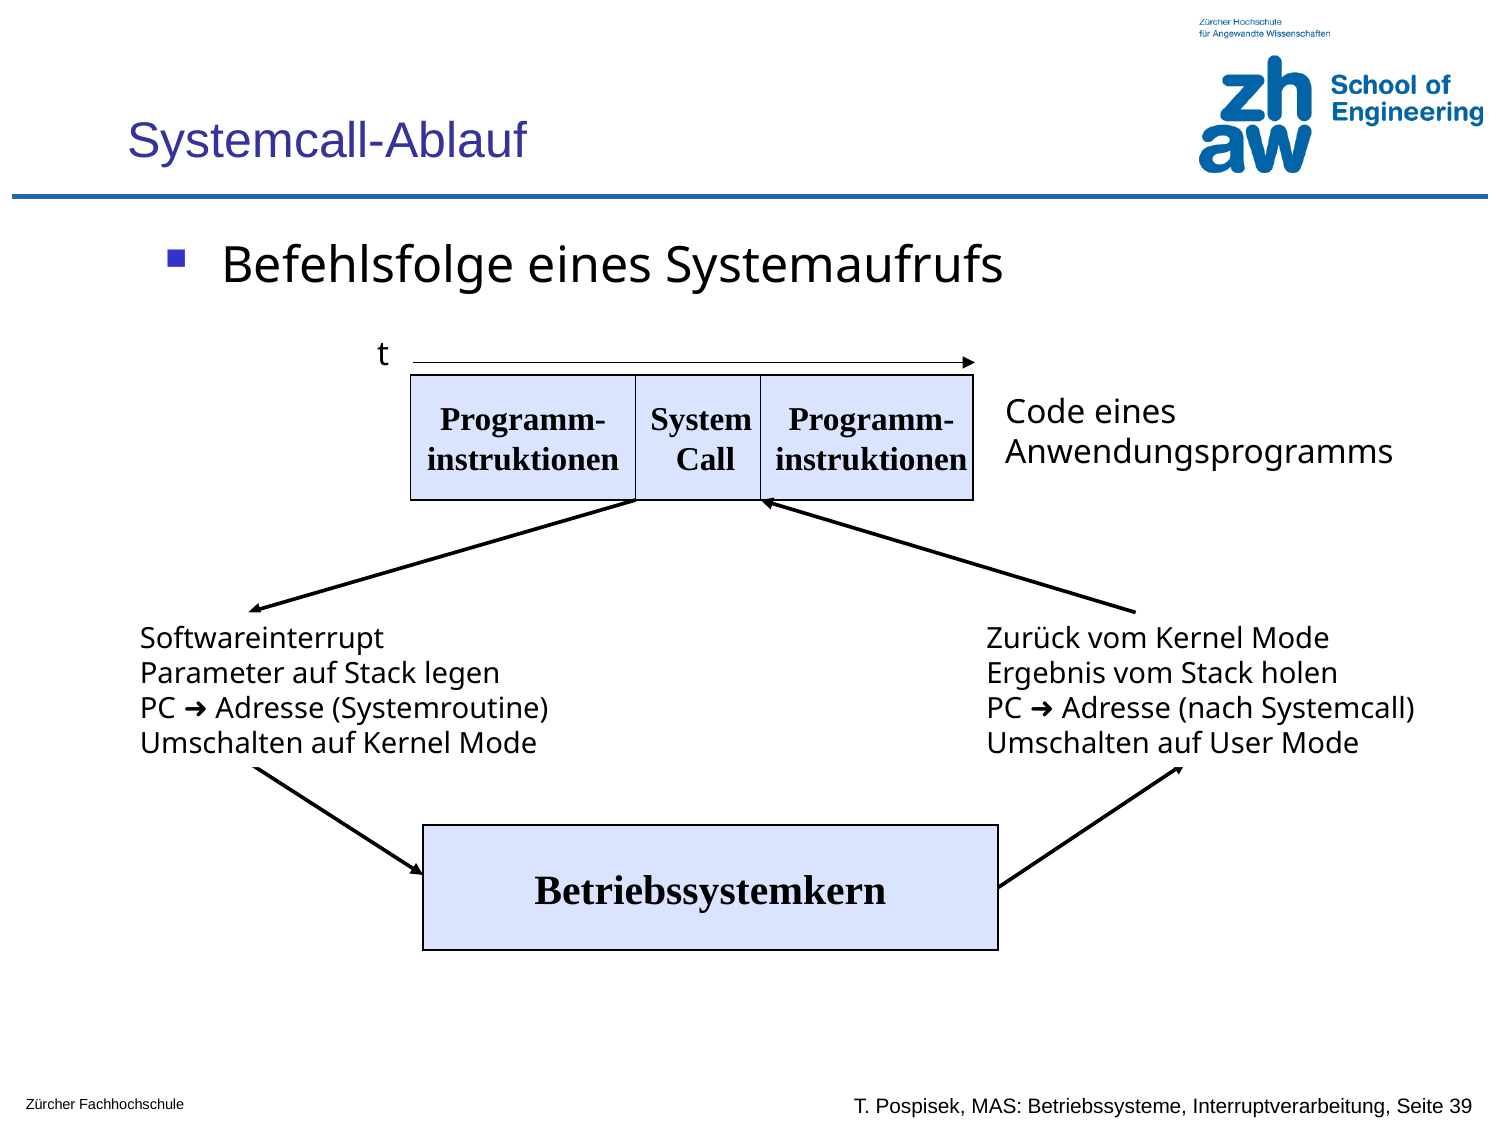

# Systemcall-Ablauf
Befehlsfolge eines Systemaufrufs
t
Programm-
instruktionen
System
Call
Programm-
instruktionen
Code eines
Anwendungsprogramms
Softwareinterrupt
Parameter auf Stack legen
PC ➜ Adresse (Systemroutine)
Umschalten auf Kernel Mode
Zurück vom Kernel Mode
Ergebnis vom Stack holen
PC ➜ Adresse (nach Systemcall)
Umschalten auf User Mode
Betriebssystemkern